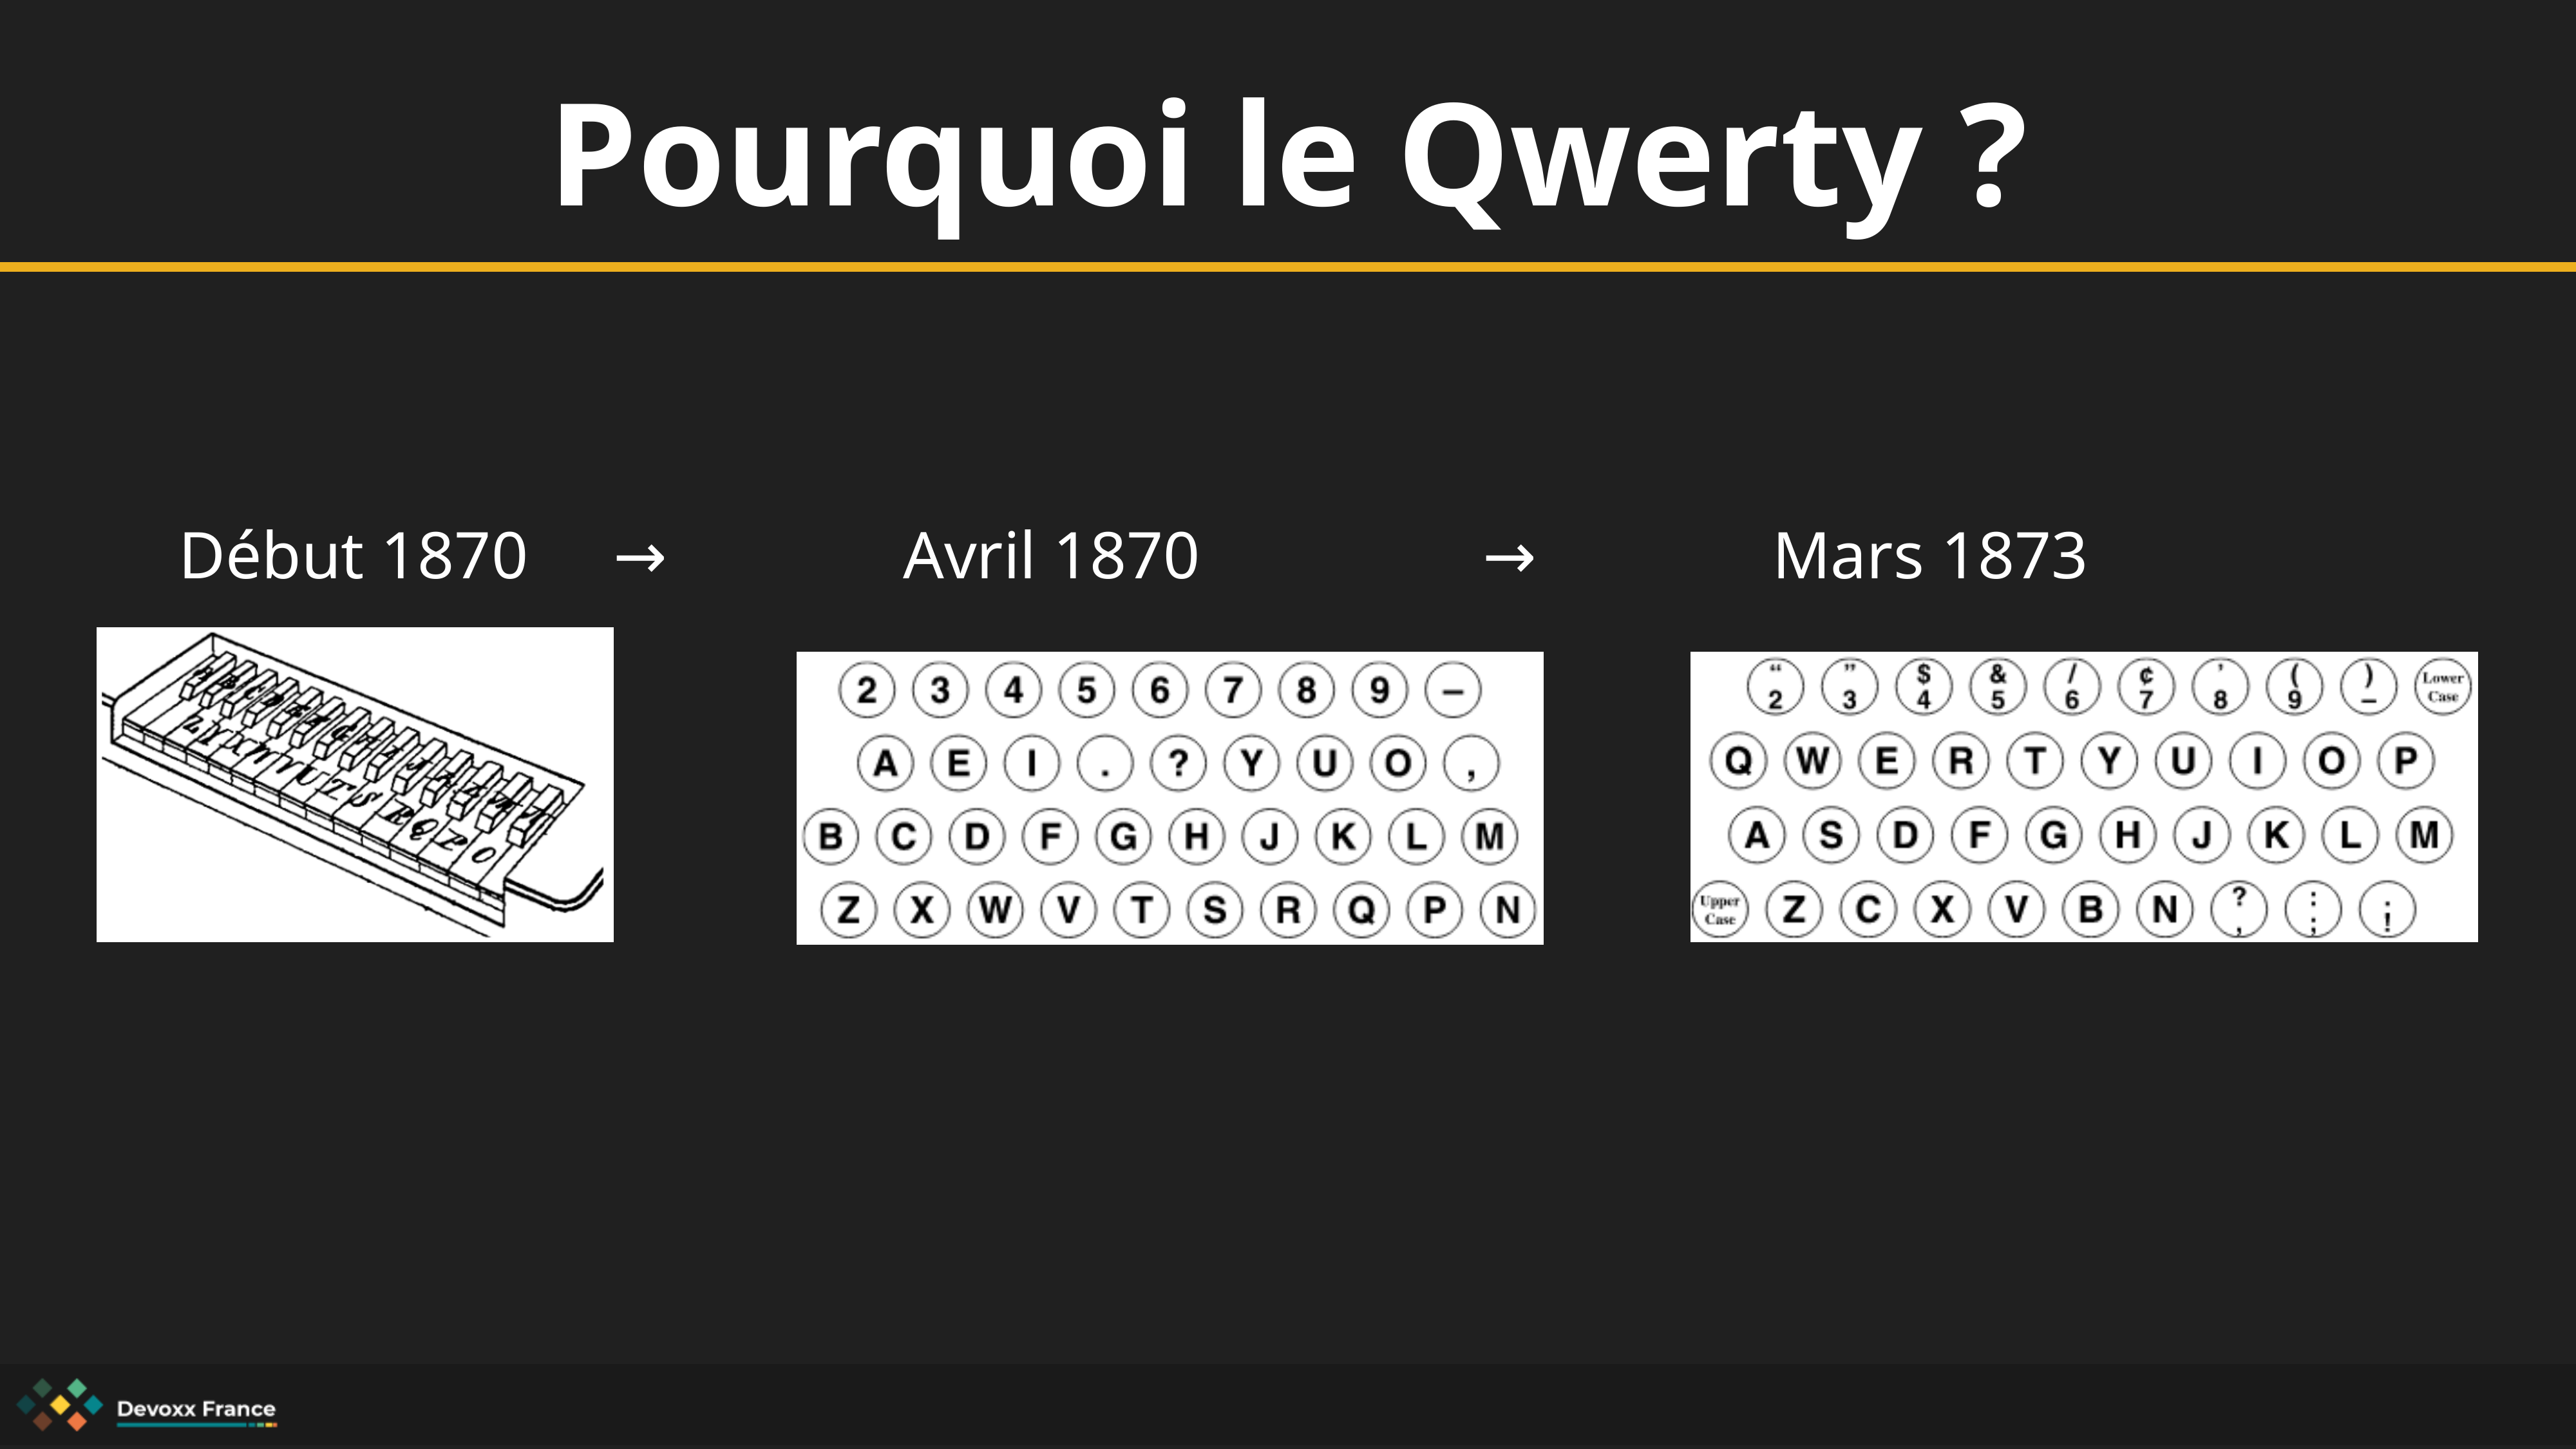

Pourquoi le Qwerty ?
		Début 1870 		→ 			Avril 1870	 			→ 				Mars 1873